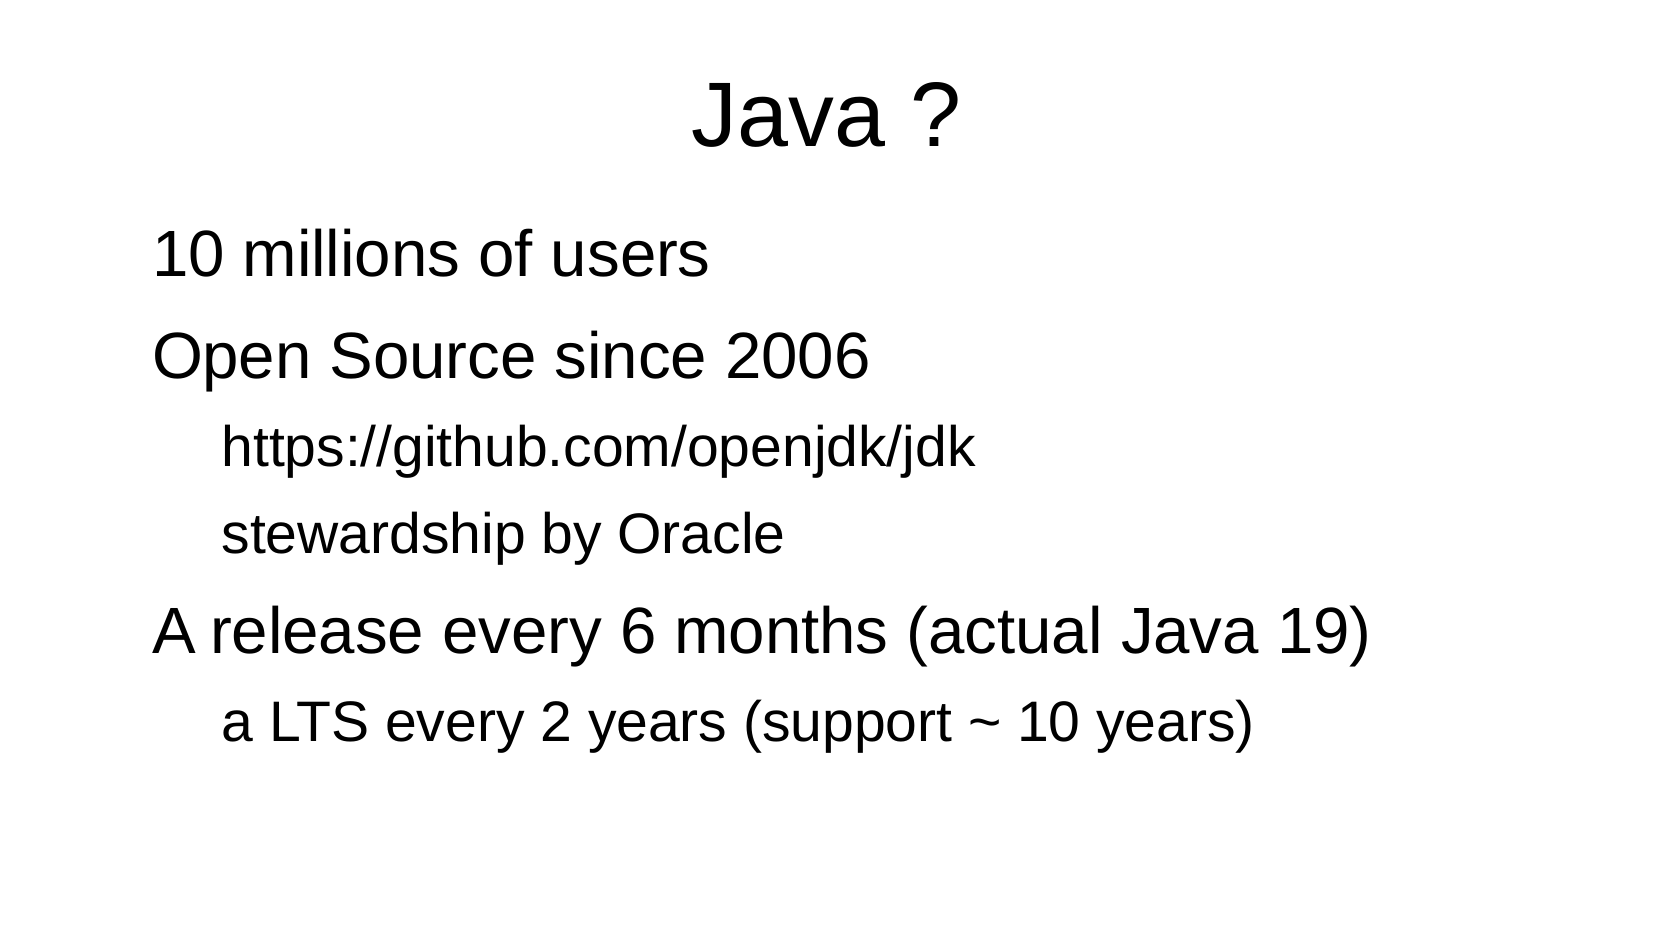

# Java ?
10 millions of users
Open Source since 2006
https://github.com/openjdk/jdk
stewardship by Oracle
A release every 6 months (actual Java 19)
a LTS every 2 years (support ~ 10 years)